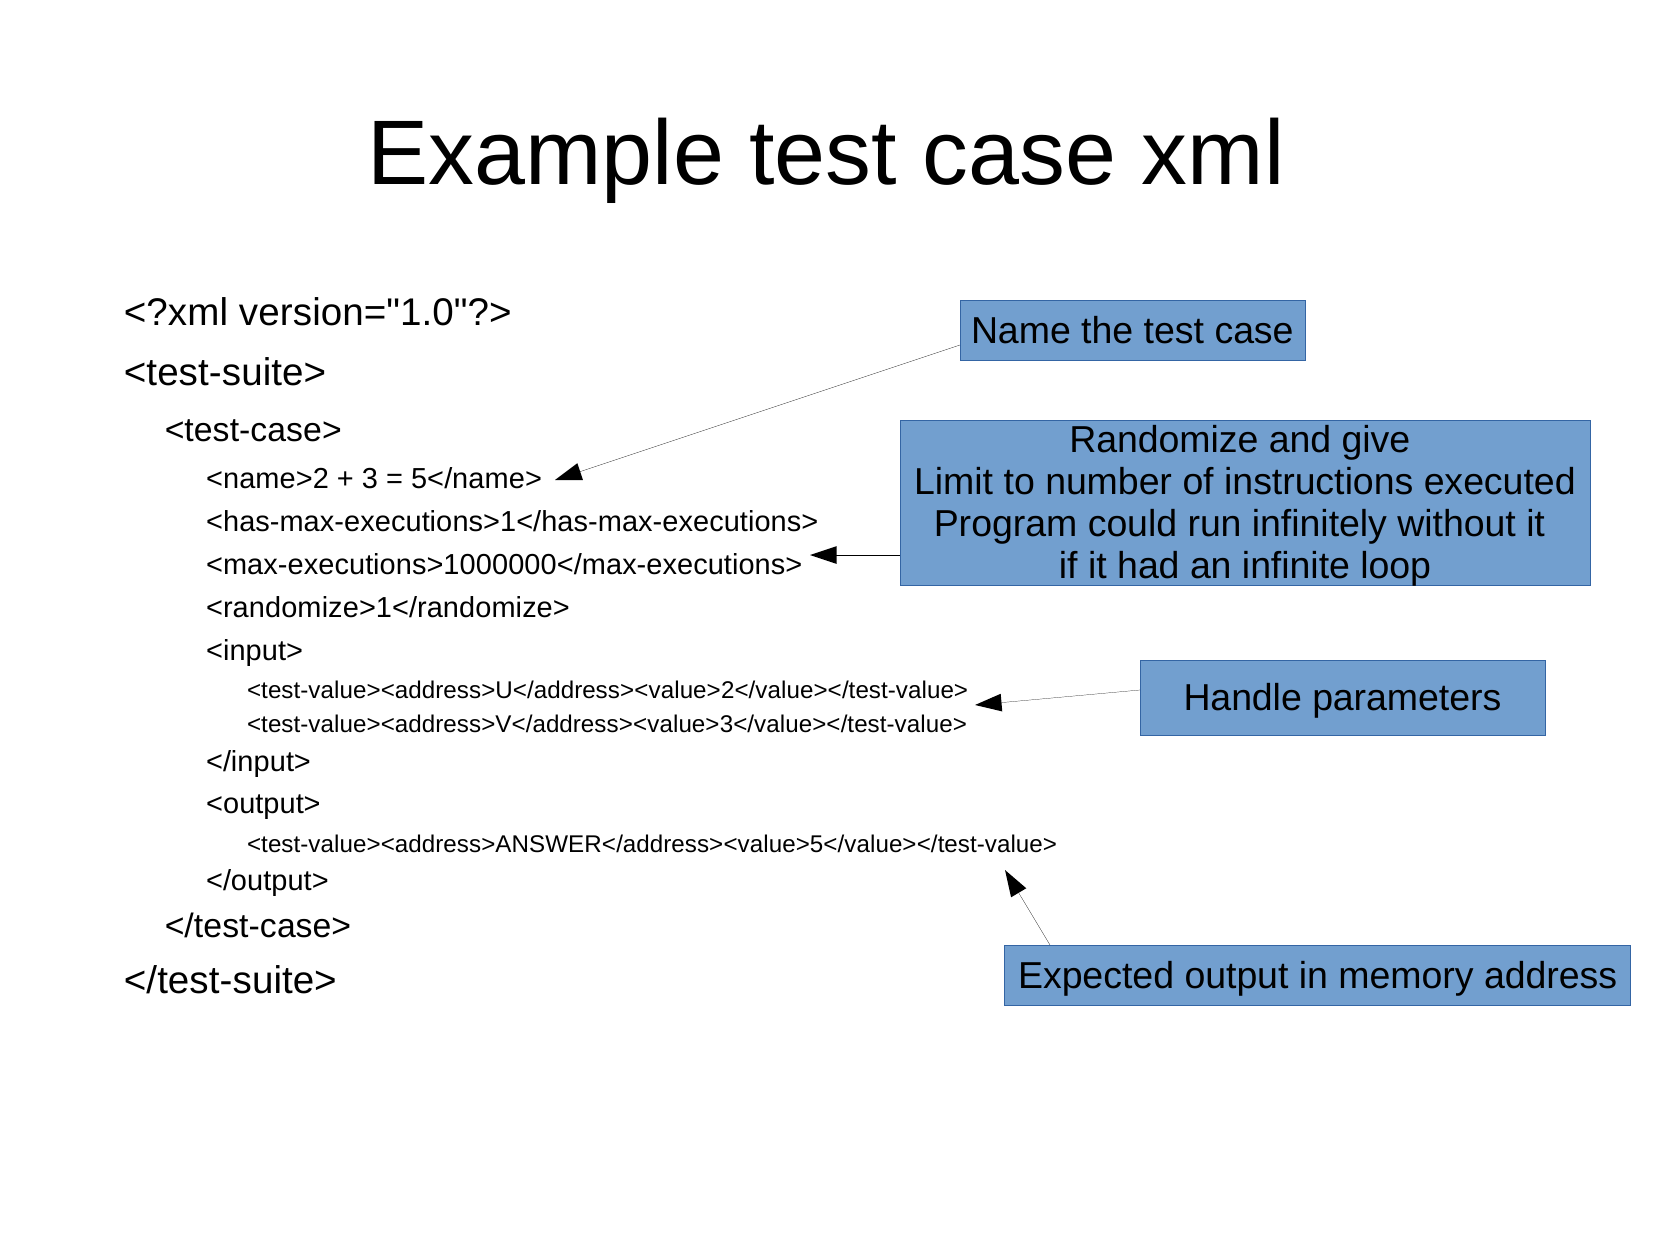

# Example test case xml
<?xml version="1.0"?>
<test-suite>
<test-case>
<name>2 + 3 = 5</name>
<has-max-executions>1</has-max-executions>
<max-executions>1000000</max-executions>
<randomize>1</randomize>
<input>
<test-value><address>U</address><value>2</value></test-value>
<test-value><address>V</address><value>3</value></test-value>
</input>
<output>
<test-value><address>ANSWER</address><value>5</value></test-value>
</output>
</test-case>
</test-suite>
Name the test case
Randomize and give
Limit to number of instructions executed
Program could run infinitely without it
if it had an infinite loop
Handle parameters
Expected output in memory address